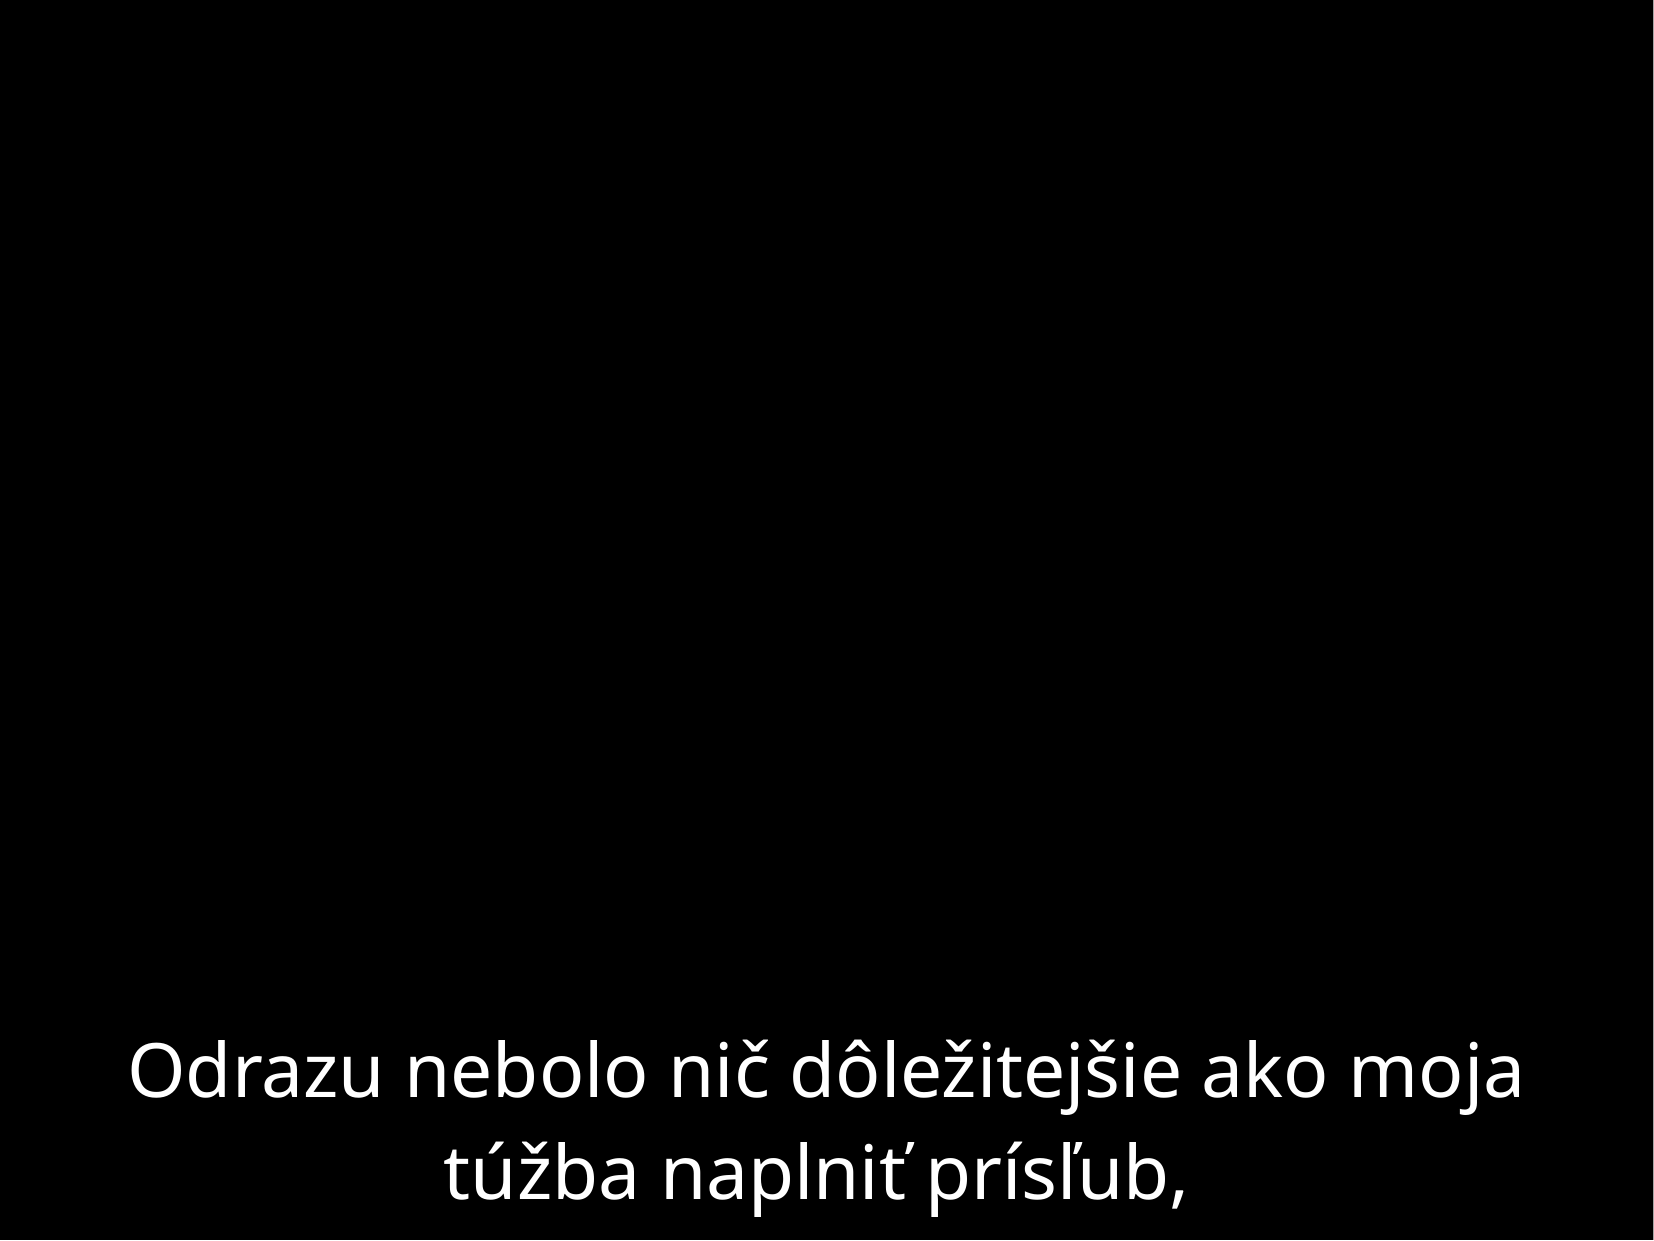

# Odrazu nebolo nič dôležitejšie ako moja túžba naplniť prísľub,